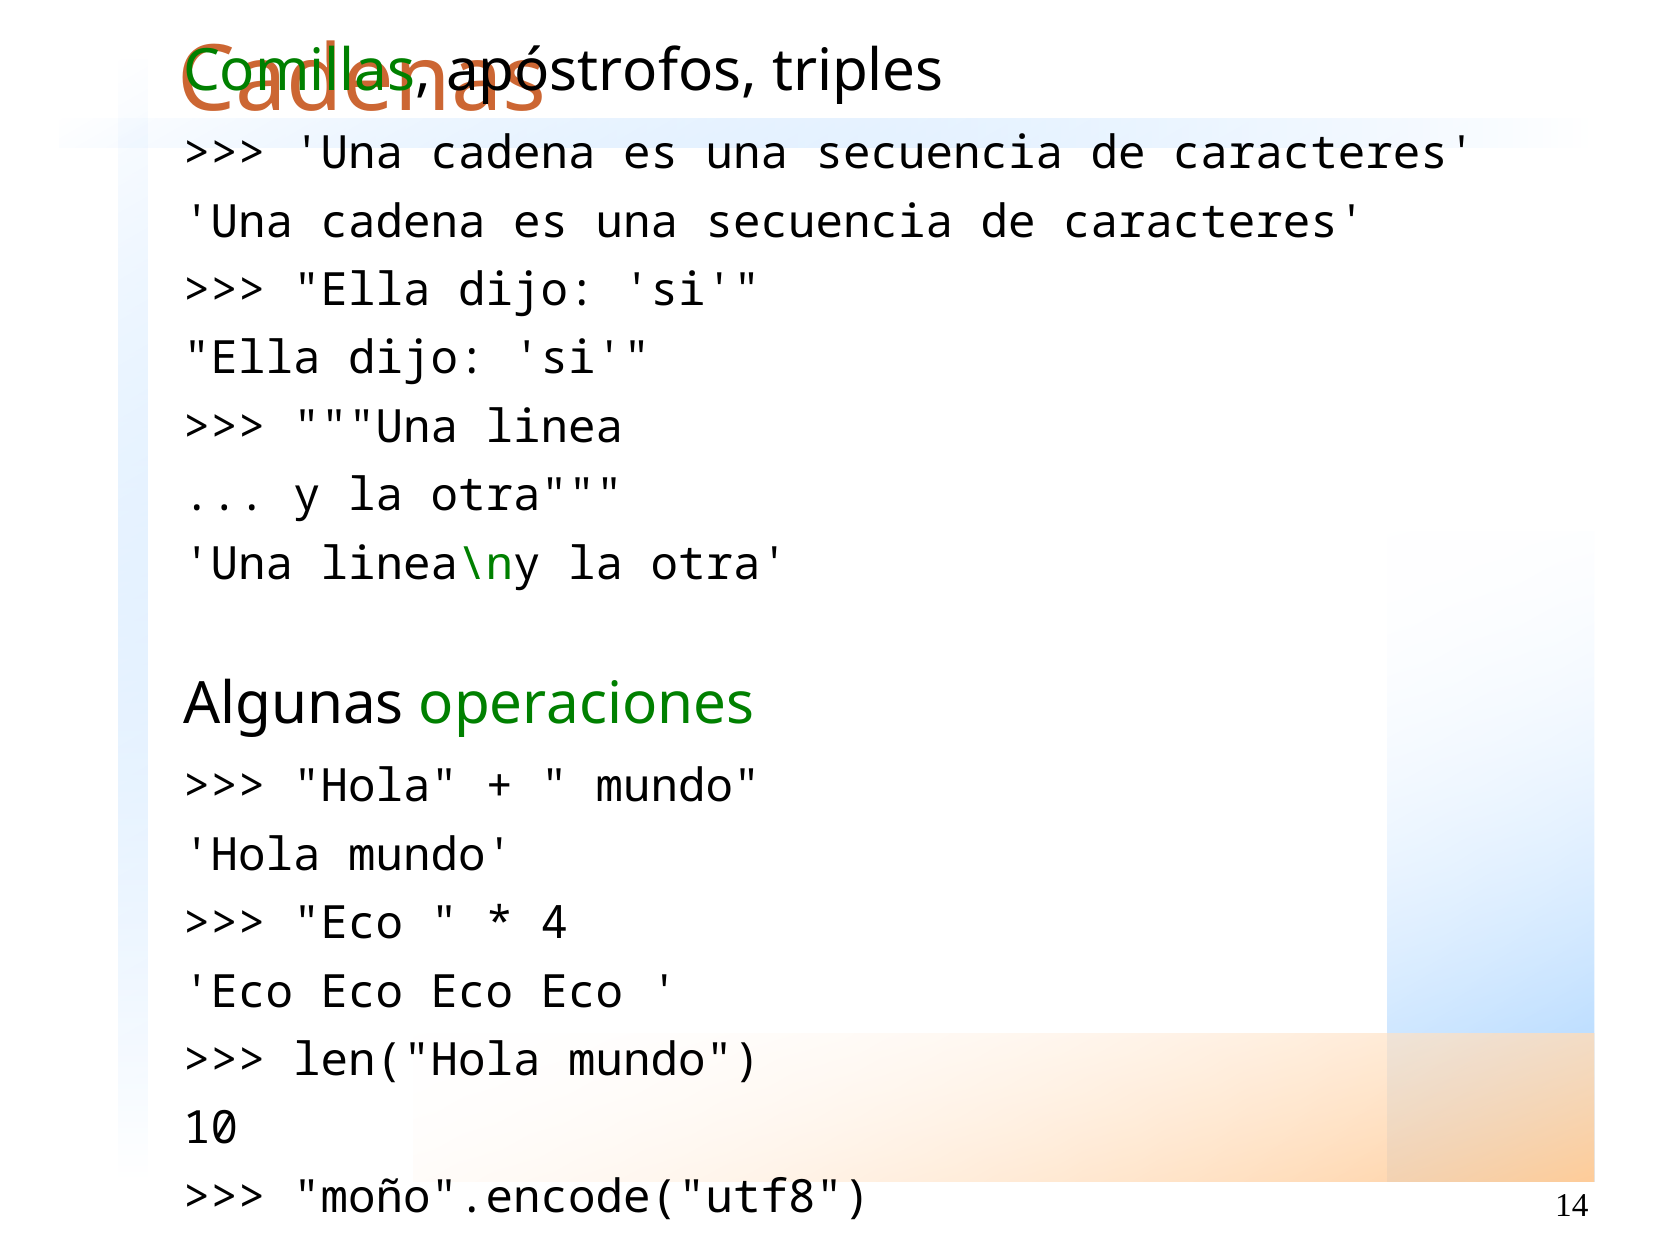

# Cadenas
Comillas, apóstrofos, triples
>>> 'Una cadena es una secuencia de caracteres'
'Una cadena es una secuencia de caracteres'
>>> "Ella dijo: 'si'"
"Ella dijo: 'si'"
>>> """Una linea
... y la otra"""
'Una linea\ny la otra'
Algunas operaciones
>>> "Hola" + " mundo"
'Hola mundo'
>>> "Eco " * 4
'Eco Eco Eco Eco '
>>> len("Hola mundo")
10
>>> "moño".encode("utf8")
b'mo\xc3\xb1o'